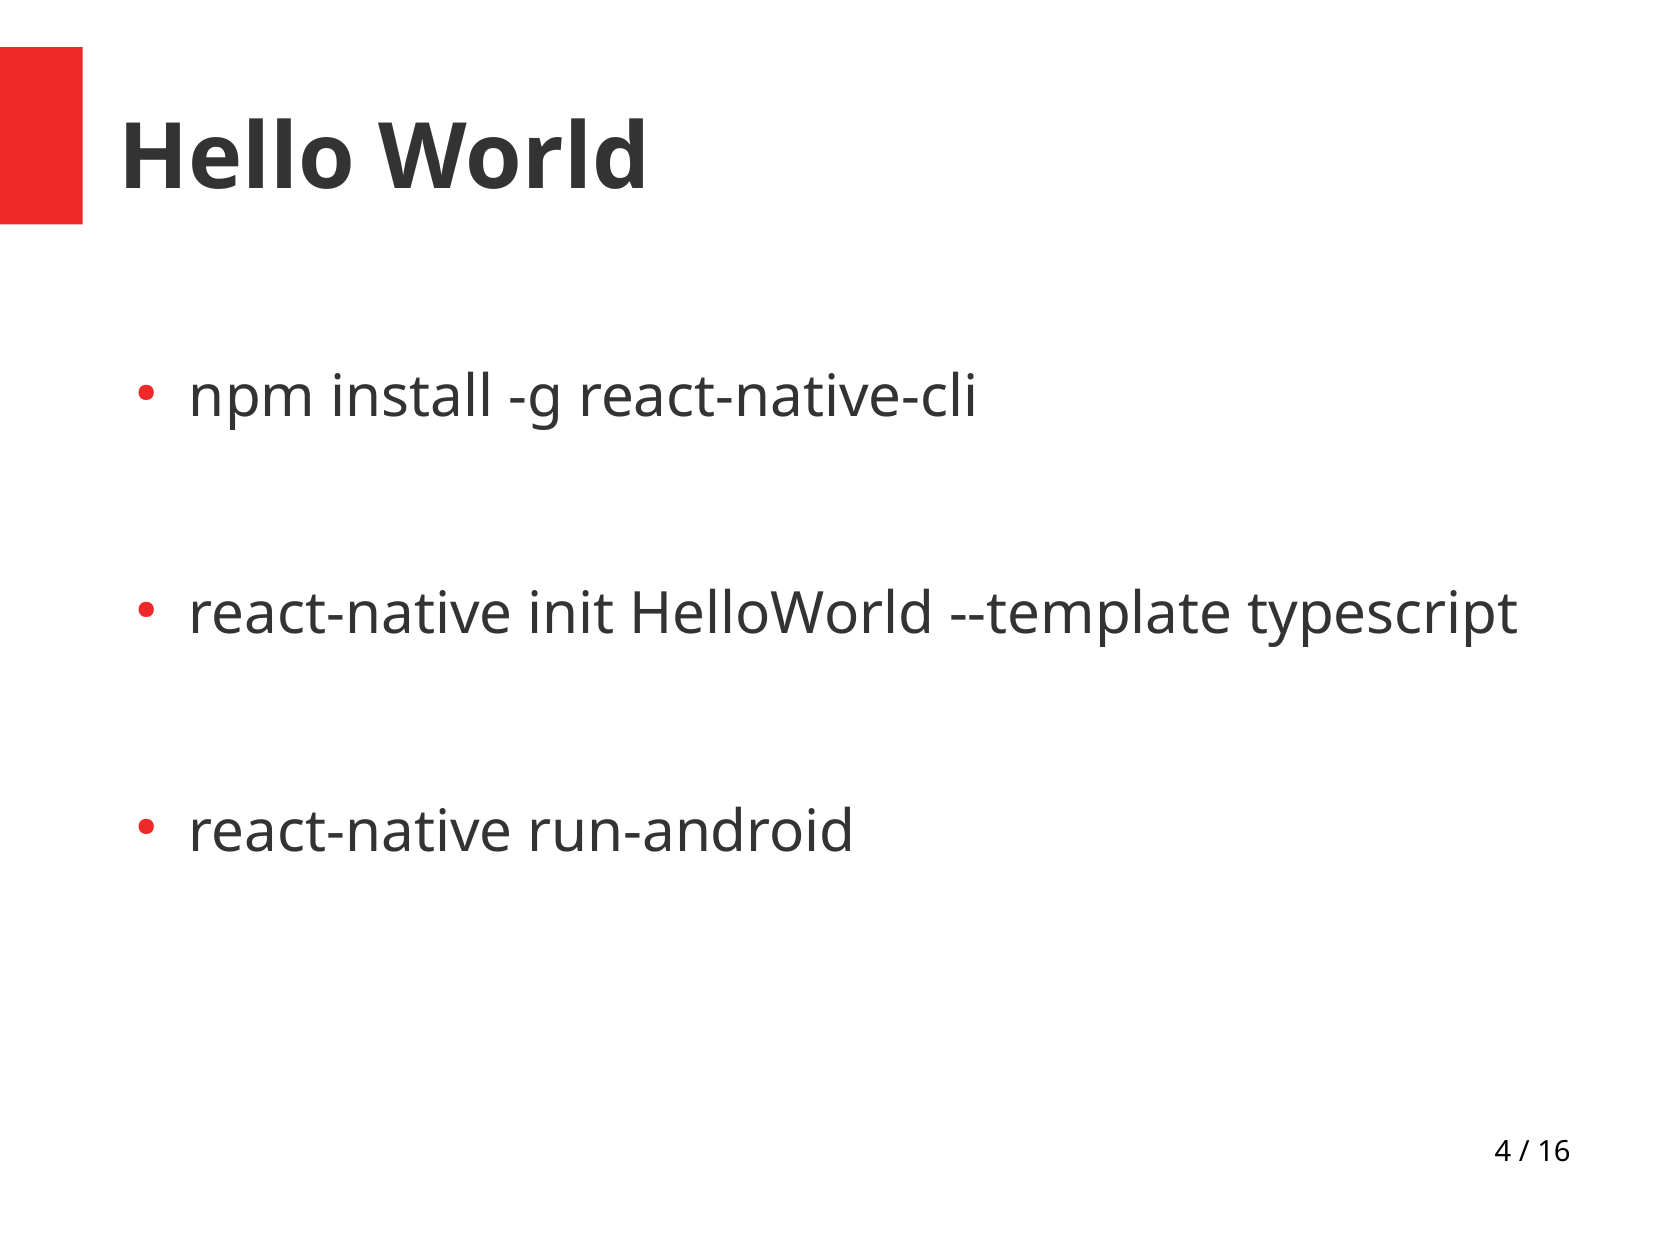

# Hello World
npm install -g react-native-cli
react-native init HelloWorld --template typescript
react-native run-android
4